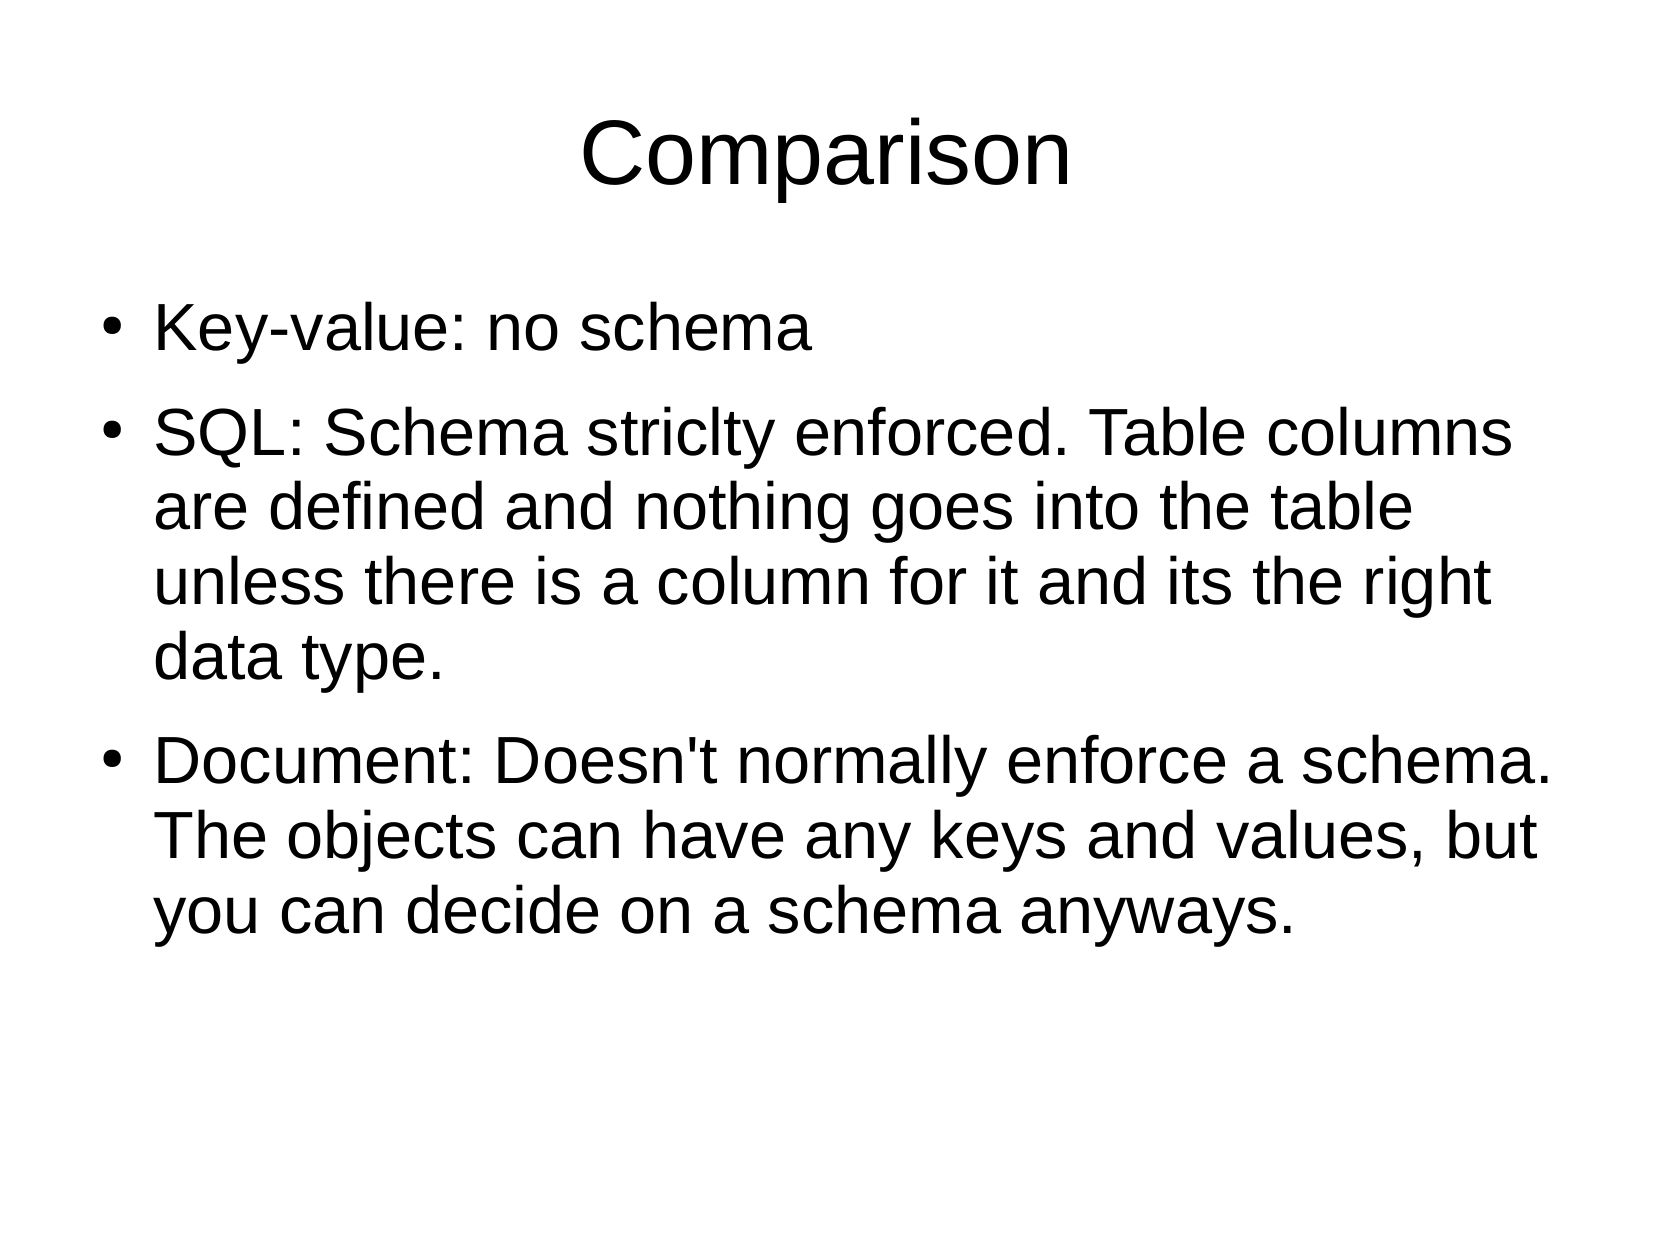

# Comparison
Key-value: no schema
SQL: Schema striclty enforced. Table columns are defined and nothing goes into the table unless there is a column for it and its the right data type.
Document: Doesn't normally enforce a schema. The objects can have any keys and values, but you can decide on a schema anyways.